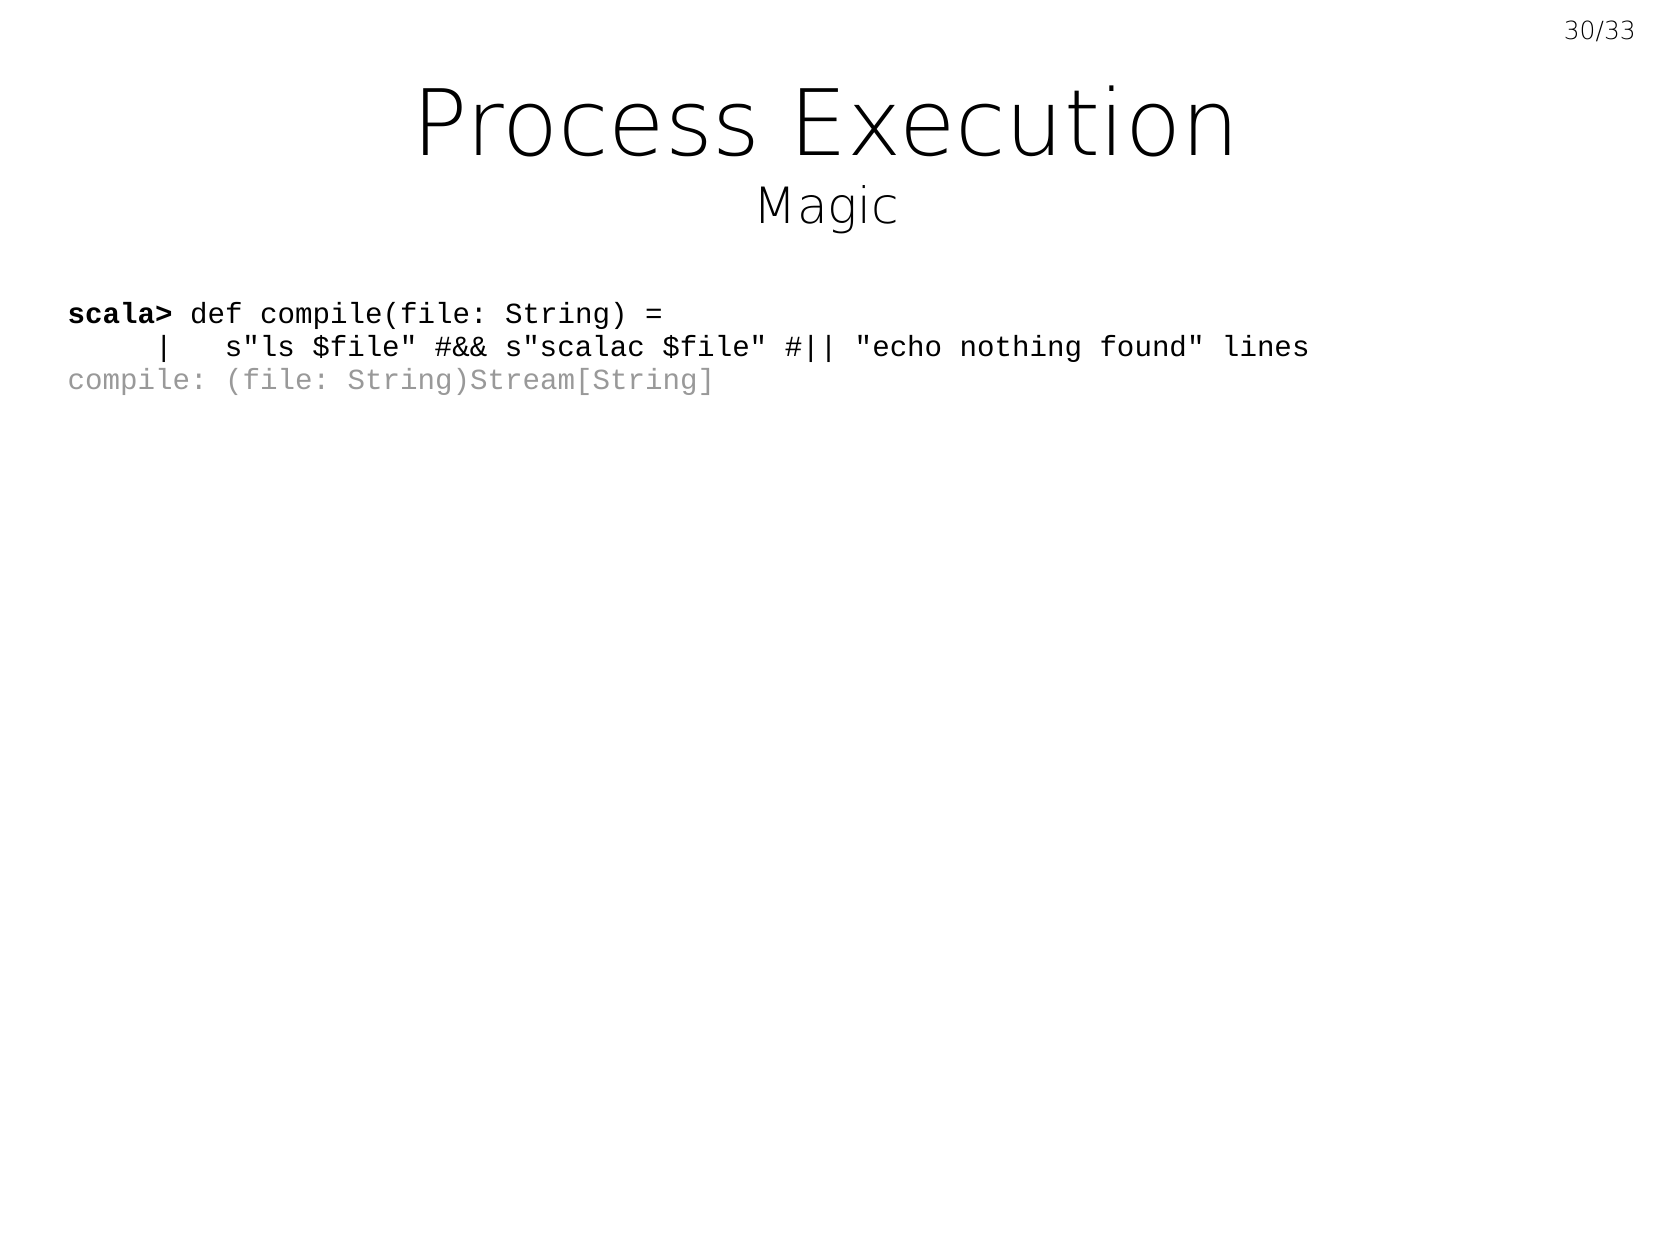

# Process Execution Magic
scala> def compile(file: String) =
 | s"ls $file" #&& s"scalac $file" #|| "echo nothing found" lines
compile: (file: String)Stream[String]